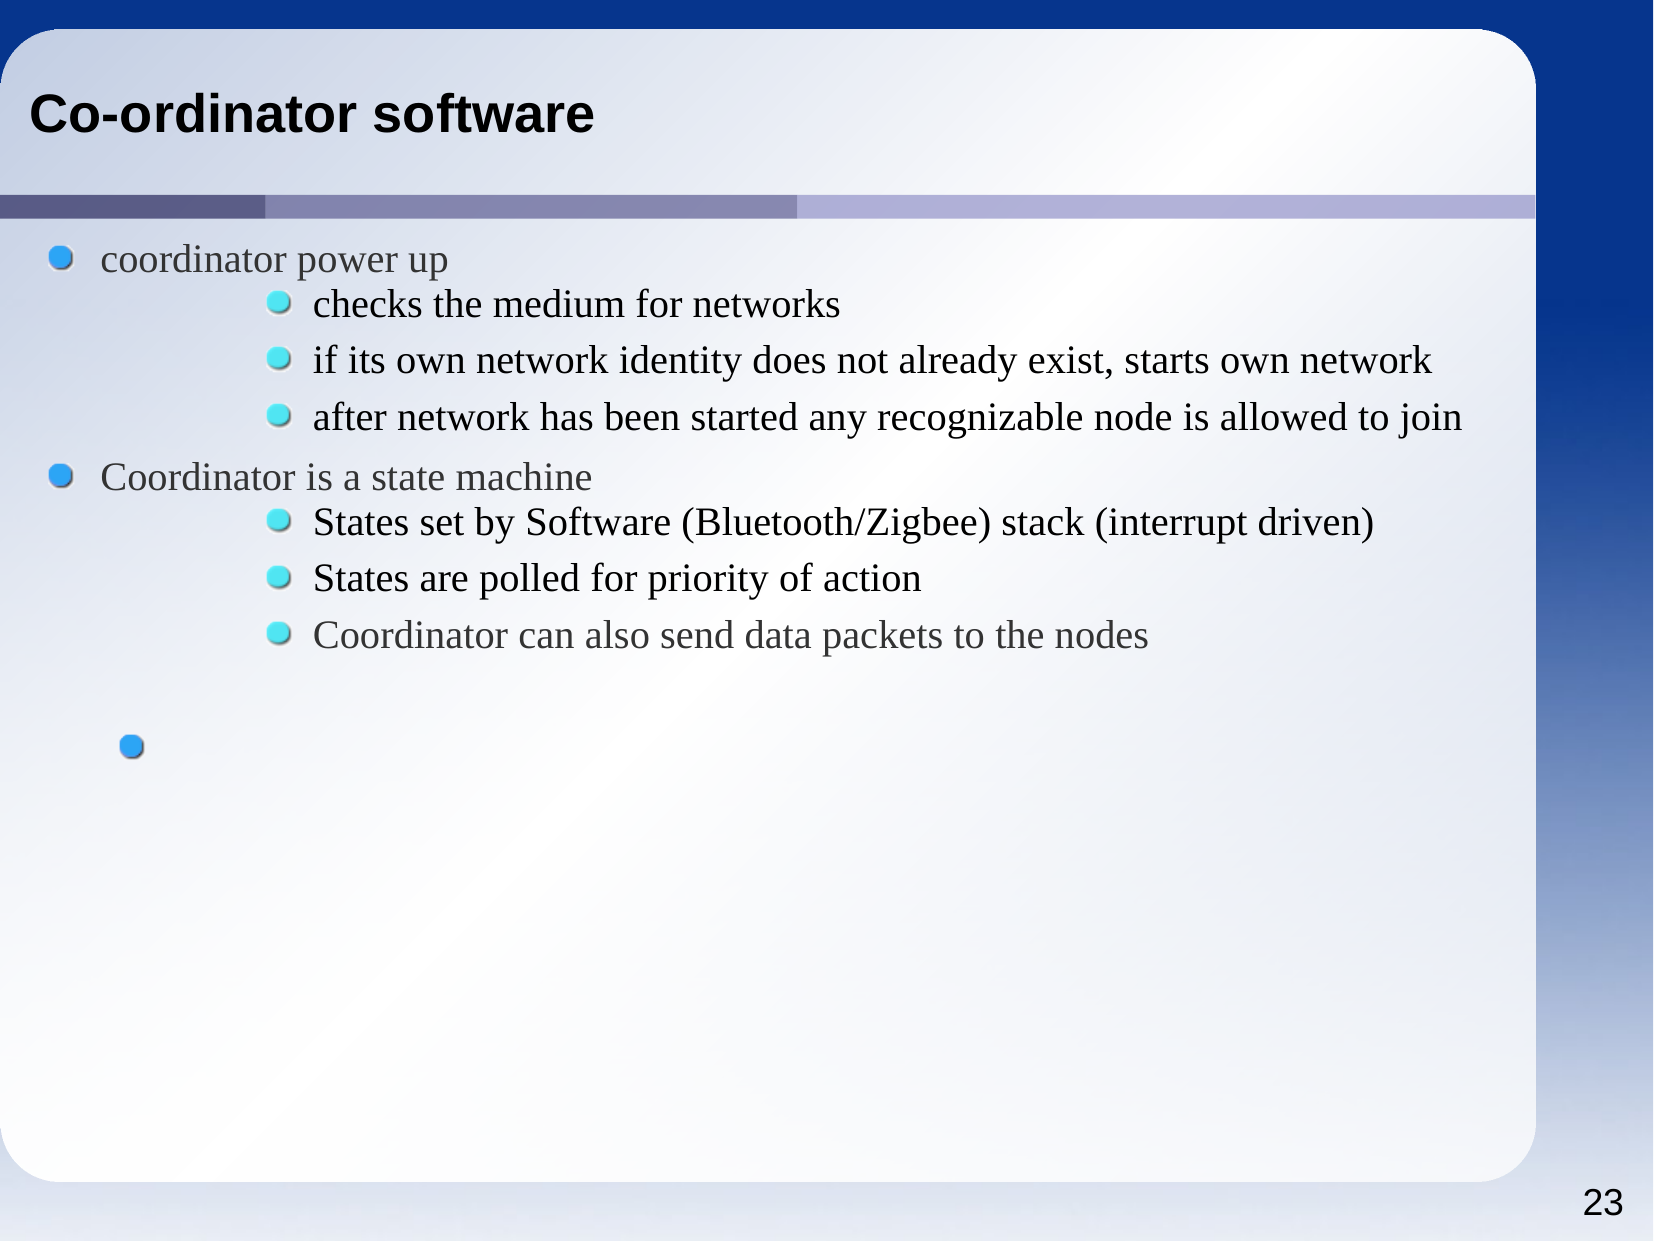

# Co-ordinator software
coordinator power up
checks the medium for networks
if its own network identity does not already exist, starts own network
after network has been started any recognizable node is allowed to join
Coordinator is a state machine
States set by Software (Bluetooth/Zigbee) stack (interrupt driven)
States are polled for priority of action
Coordinator can also send data packets to the nodes
23